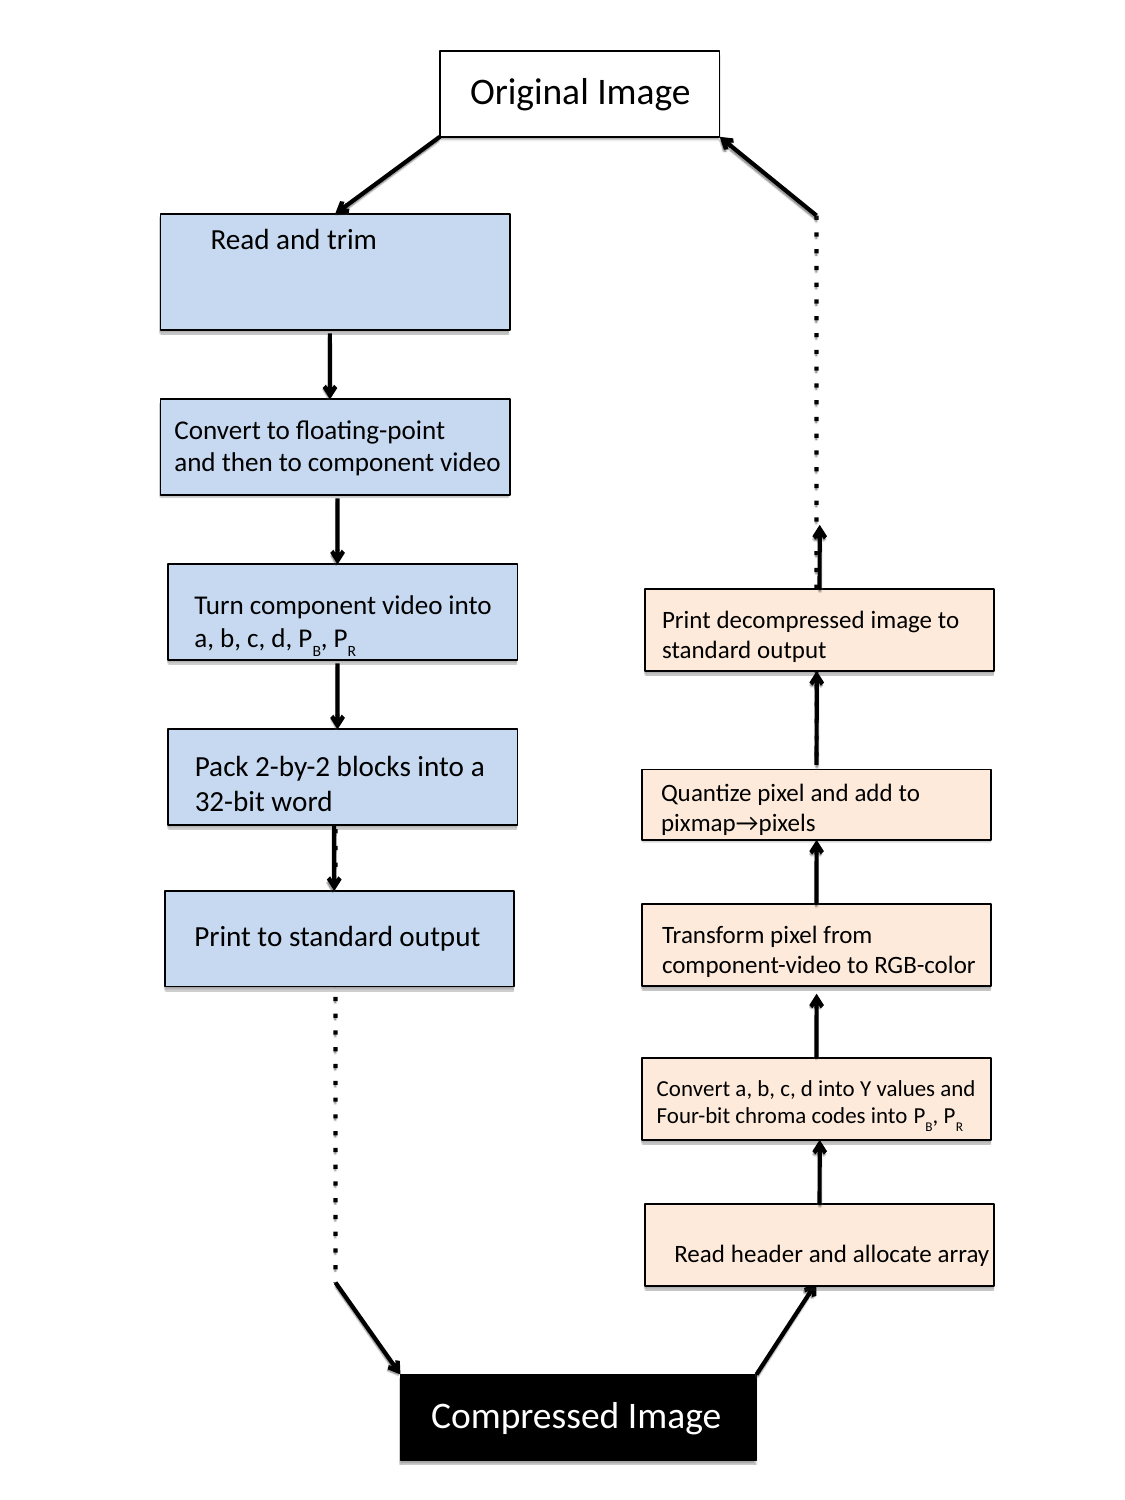

Original Image
Read and trim
Convert to floating-point
and then to component video
Turn component video into
a, b, c, d, PB, PR
Print decompressed image to
standard output
Pack 2-by-2 blocks into a
32-bit word
Quantize pixel and add to
pixmap→pixels
Print to standard output
Transform pixel from
component-video to RGB-color
Convert a, b, c, d into Y values and
Four-bit chroma codes into PB, PR
Read header and allocate array
Compressed Image